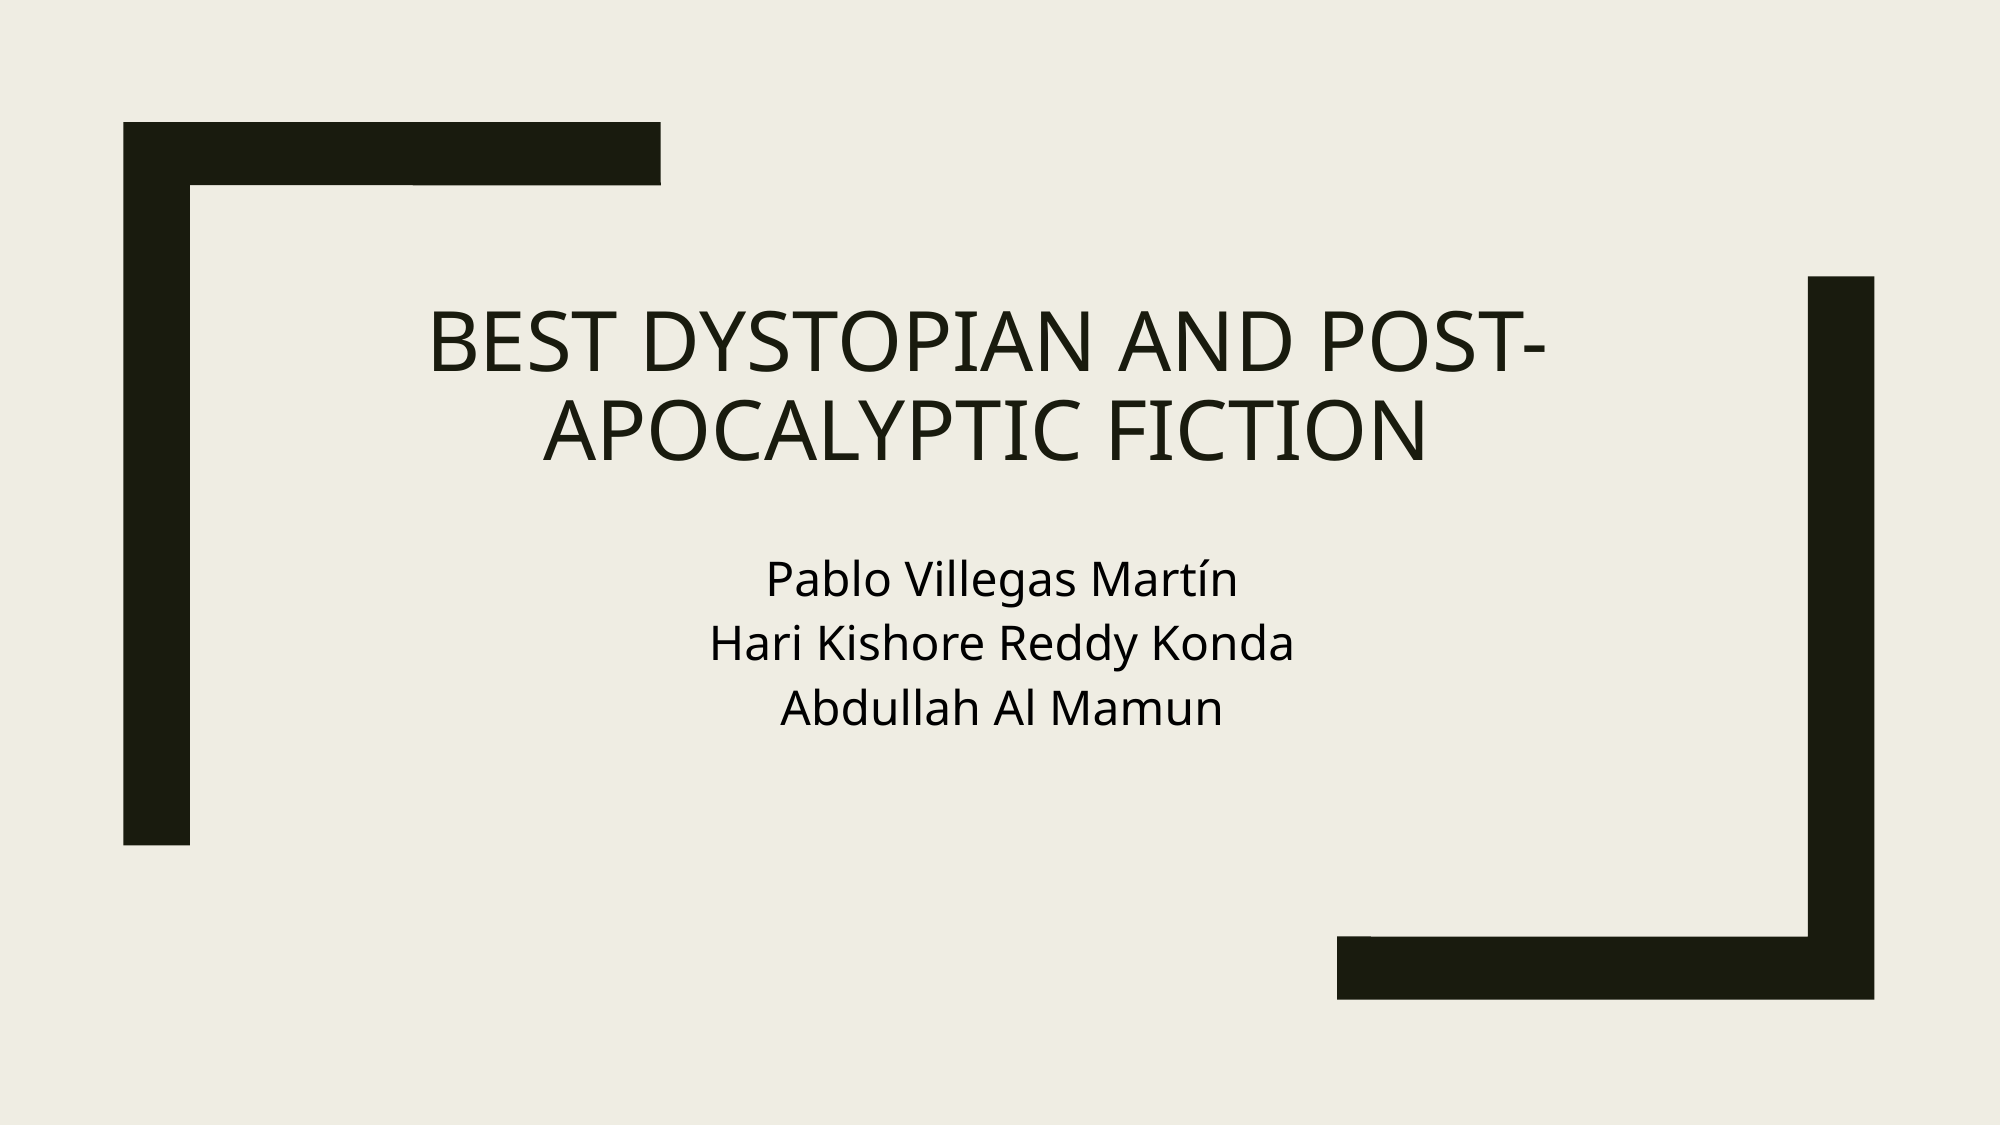

# Best dystopian and post-Apocalyptic fiction
Pablo Villegas Martín
Hari Kishore Reddy Konda
Abdullah Al Mamun